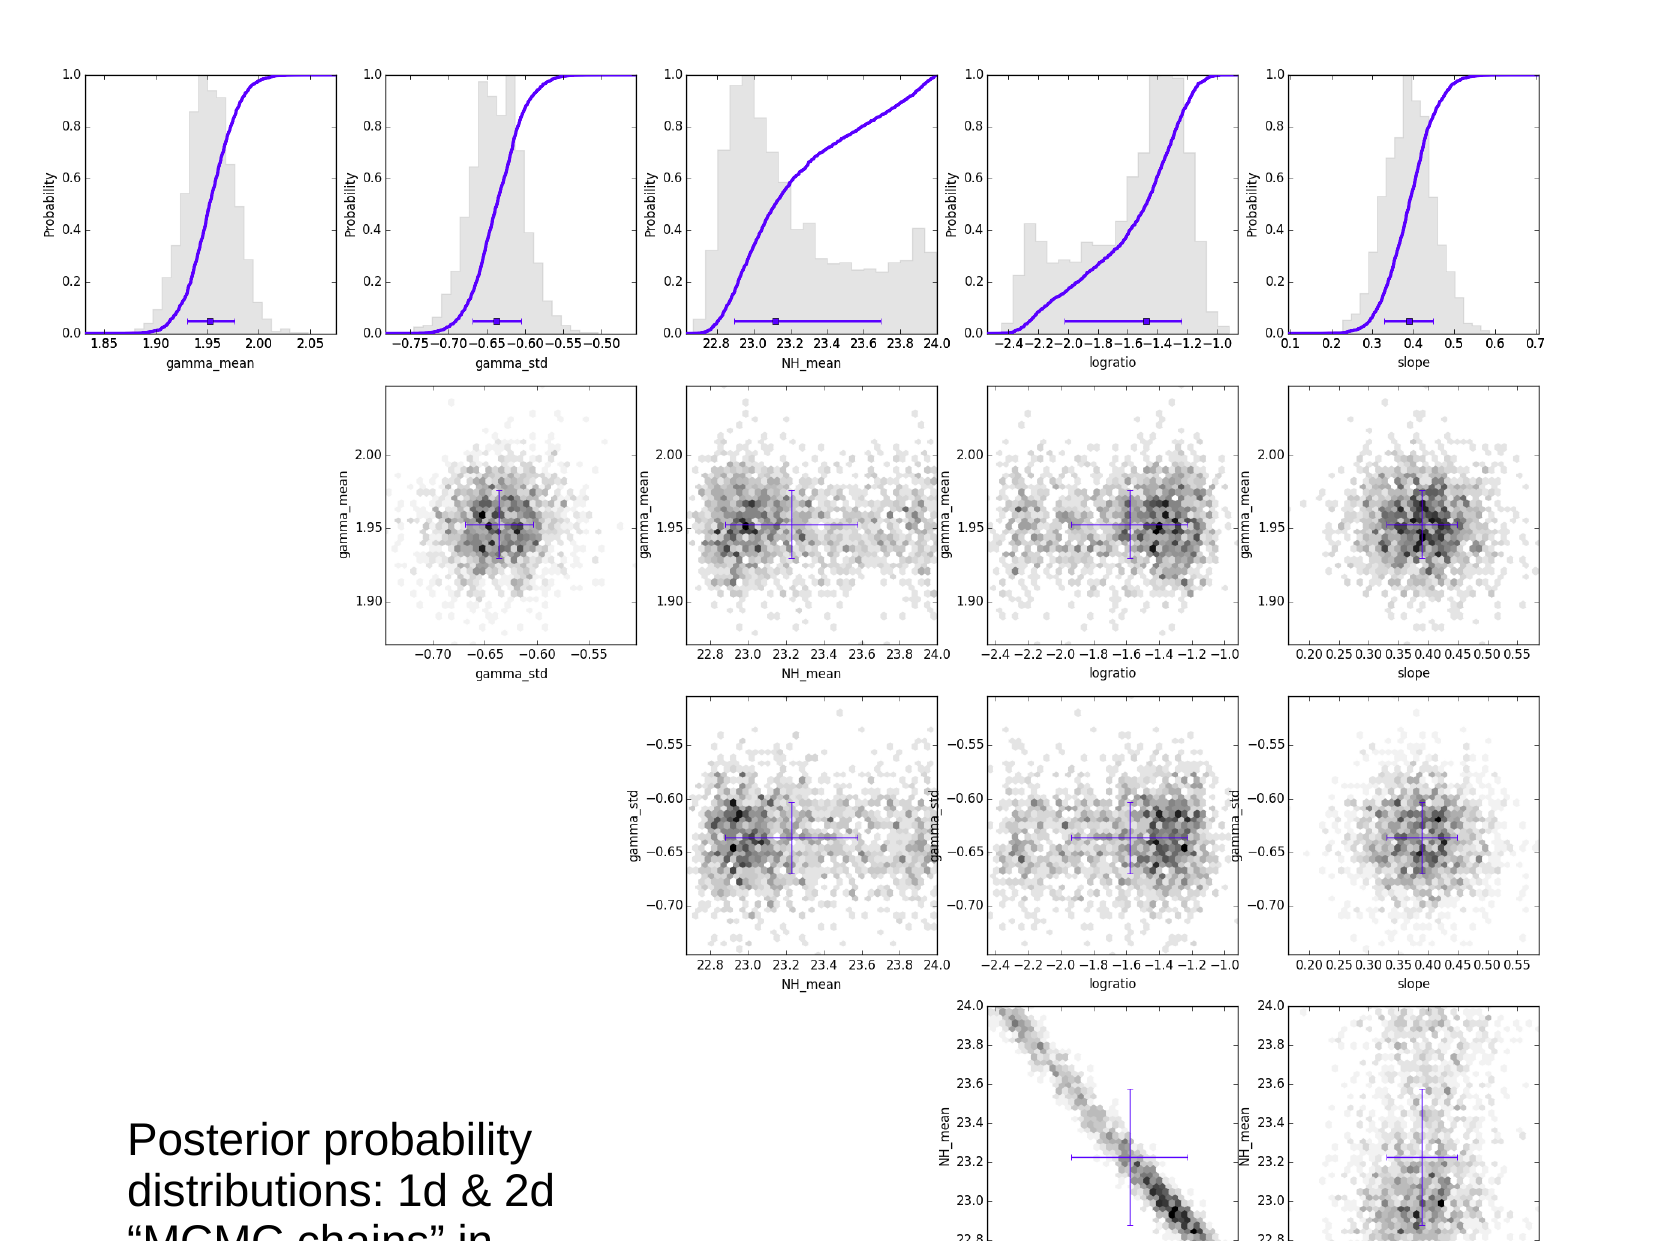

# PyMultiNest
No starting points
Automatic convergence
Pythonic
Parameter estimation +
Model comparison
Posterior probability
distributions: 1d & 2d
“MCMC chains” in
post_equal_weights.dat file